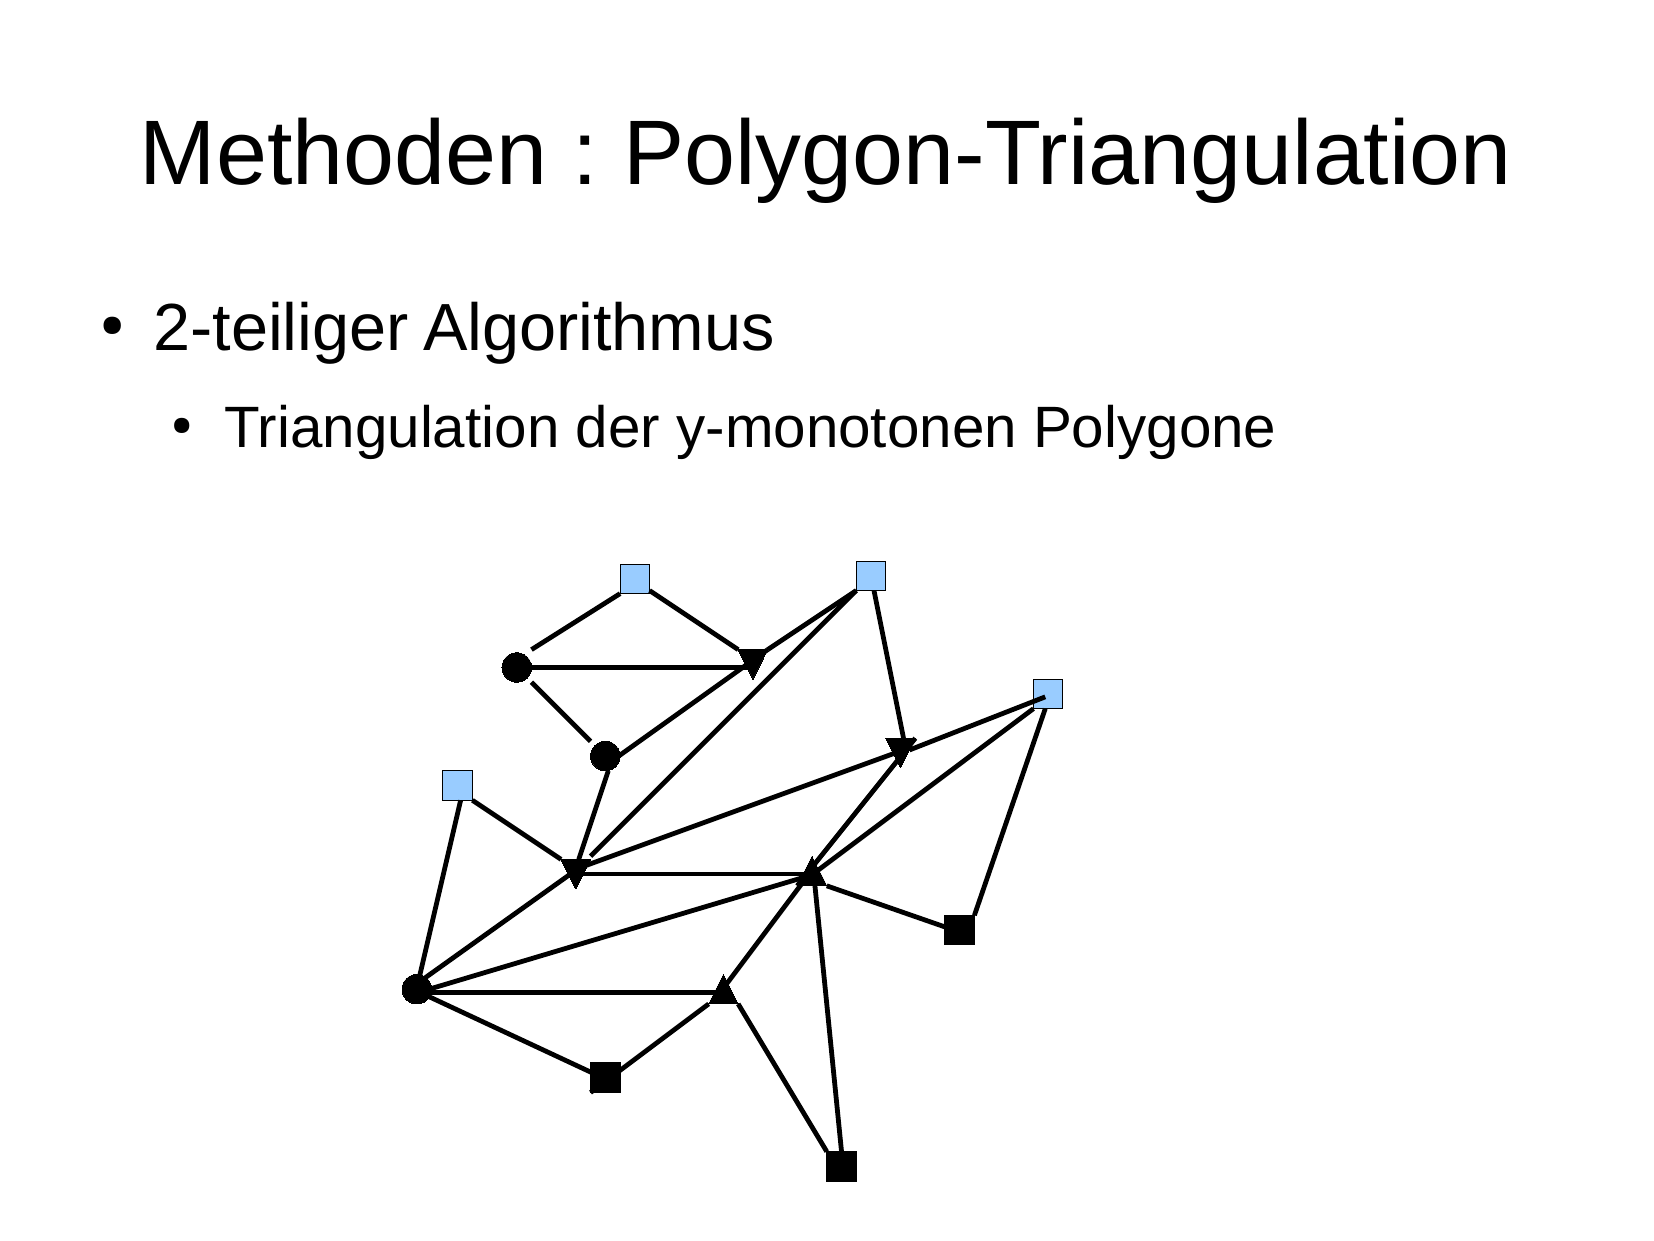

# Methoden : Polygon-Triangulation
2-teiliger Algorithmus
Triangulation der y-monotonen Polygone